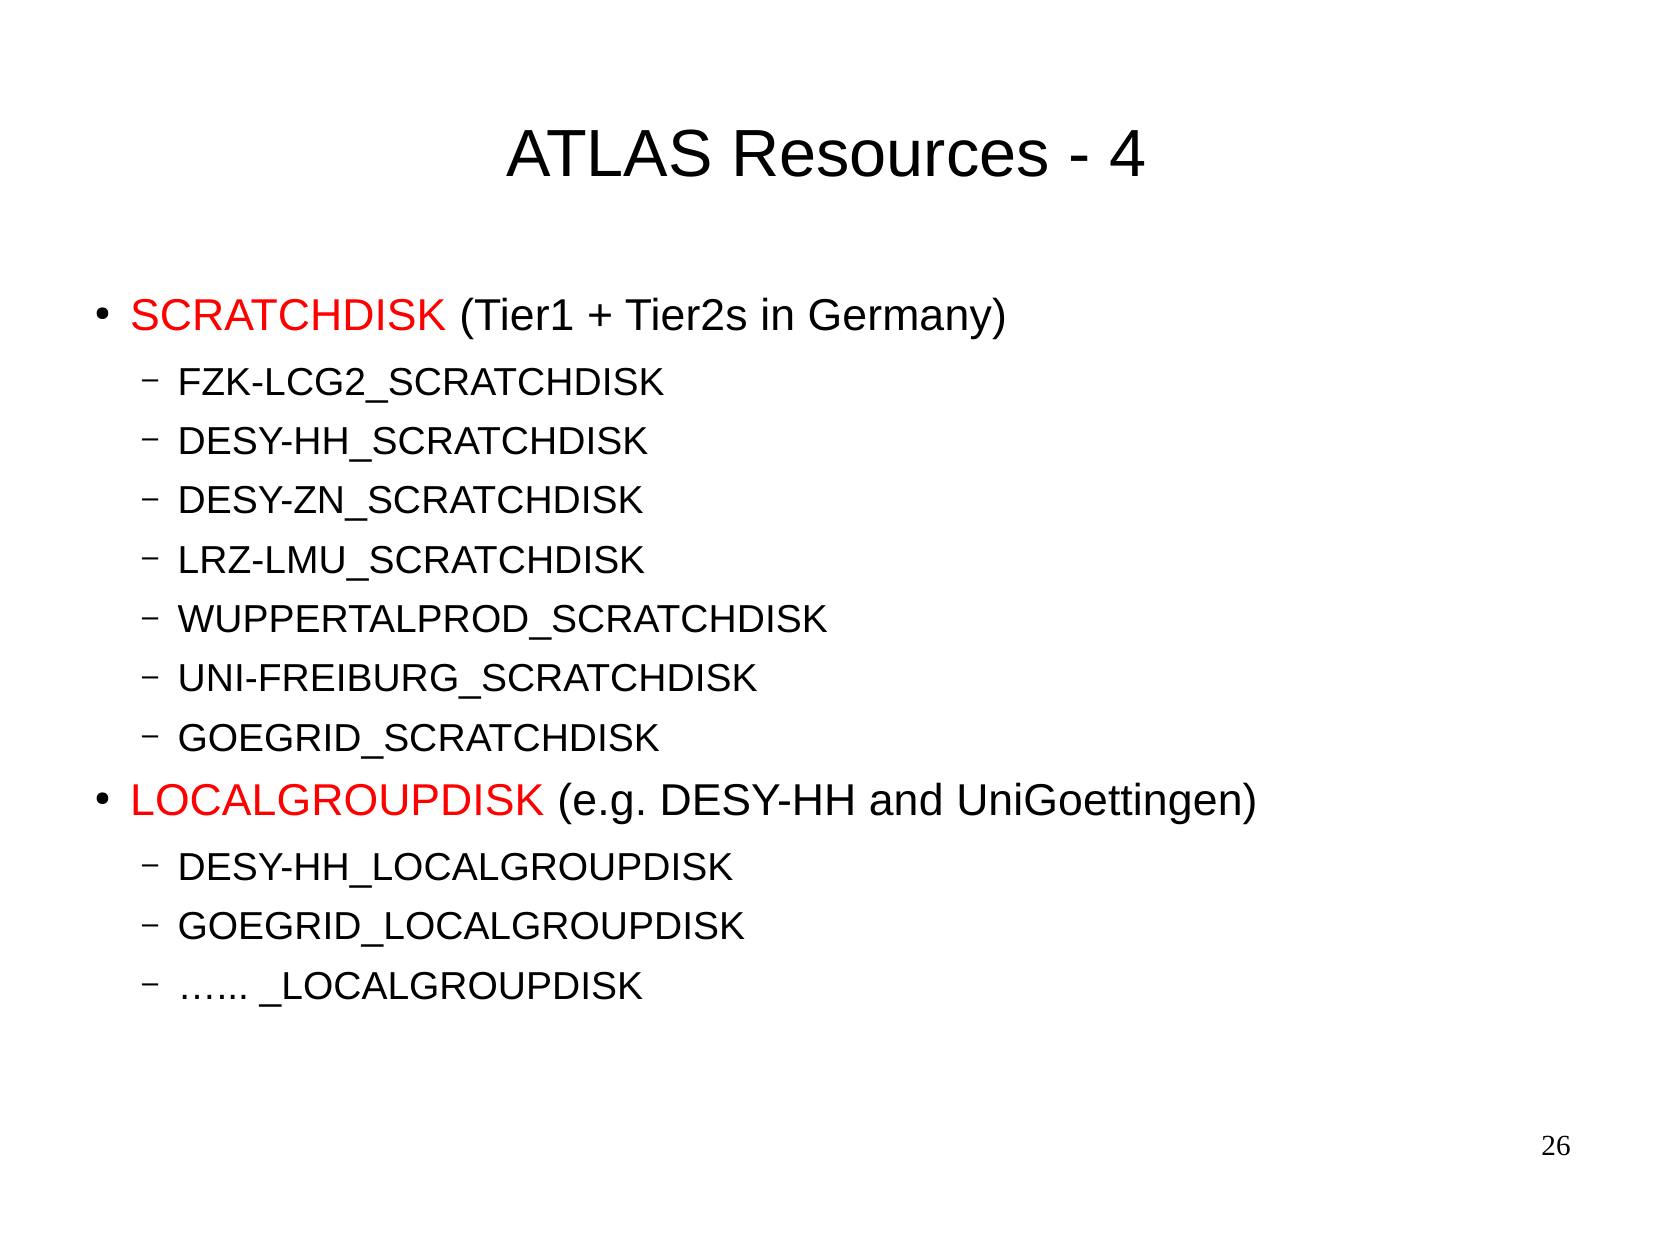

# ATLAS Resources - 4
SCRATCHDISK (Tier1 + Tier2s in Germany)
FZK-LCG2_SCRATCHDISK
DESY-HH_SCRATCHDISK
DESY-ZN_SCRATCHDISK
LRZ-LMU_SCRATCHDISK
WUPPERTALPROD_SCRATCHDISK
UNI-FREIBURG_SCRATCHDISK
GOEGRID_SCRATCHDISK
LOCALGROUPDISK (e.g. DESY-HH and UniGoettingen)
DESY-HH_LOCALGROUPDISK
GOEGRID_LOCALGROUPDISK
…... _LOCALGROUPDISK
26